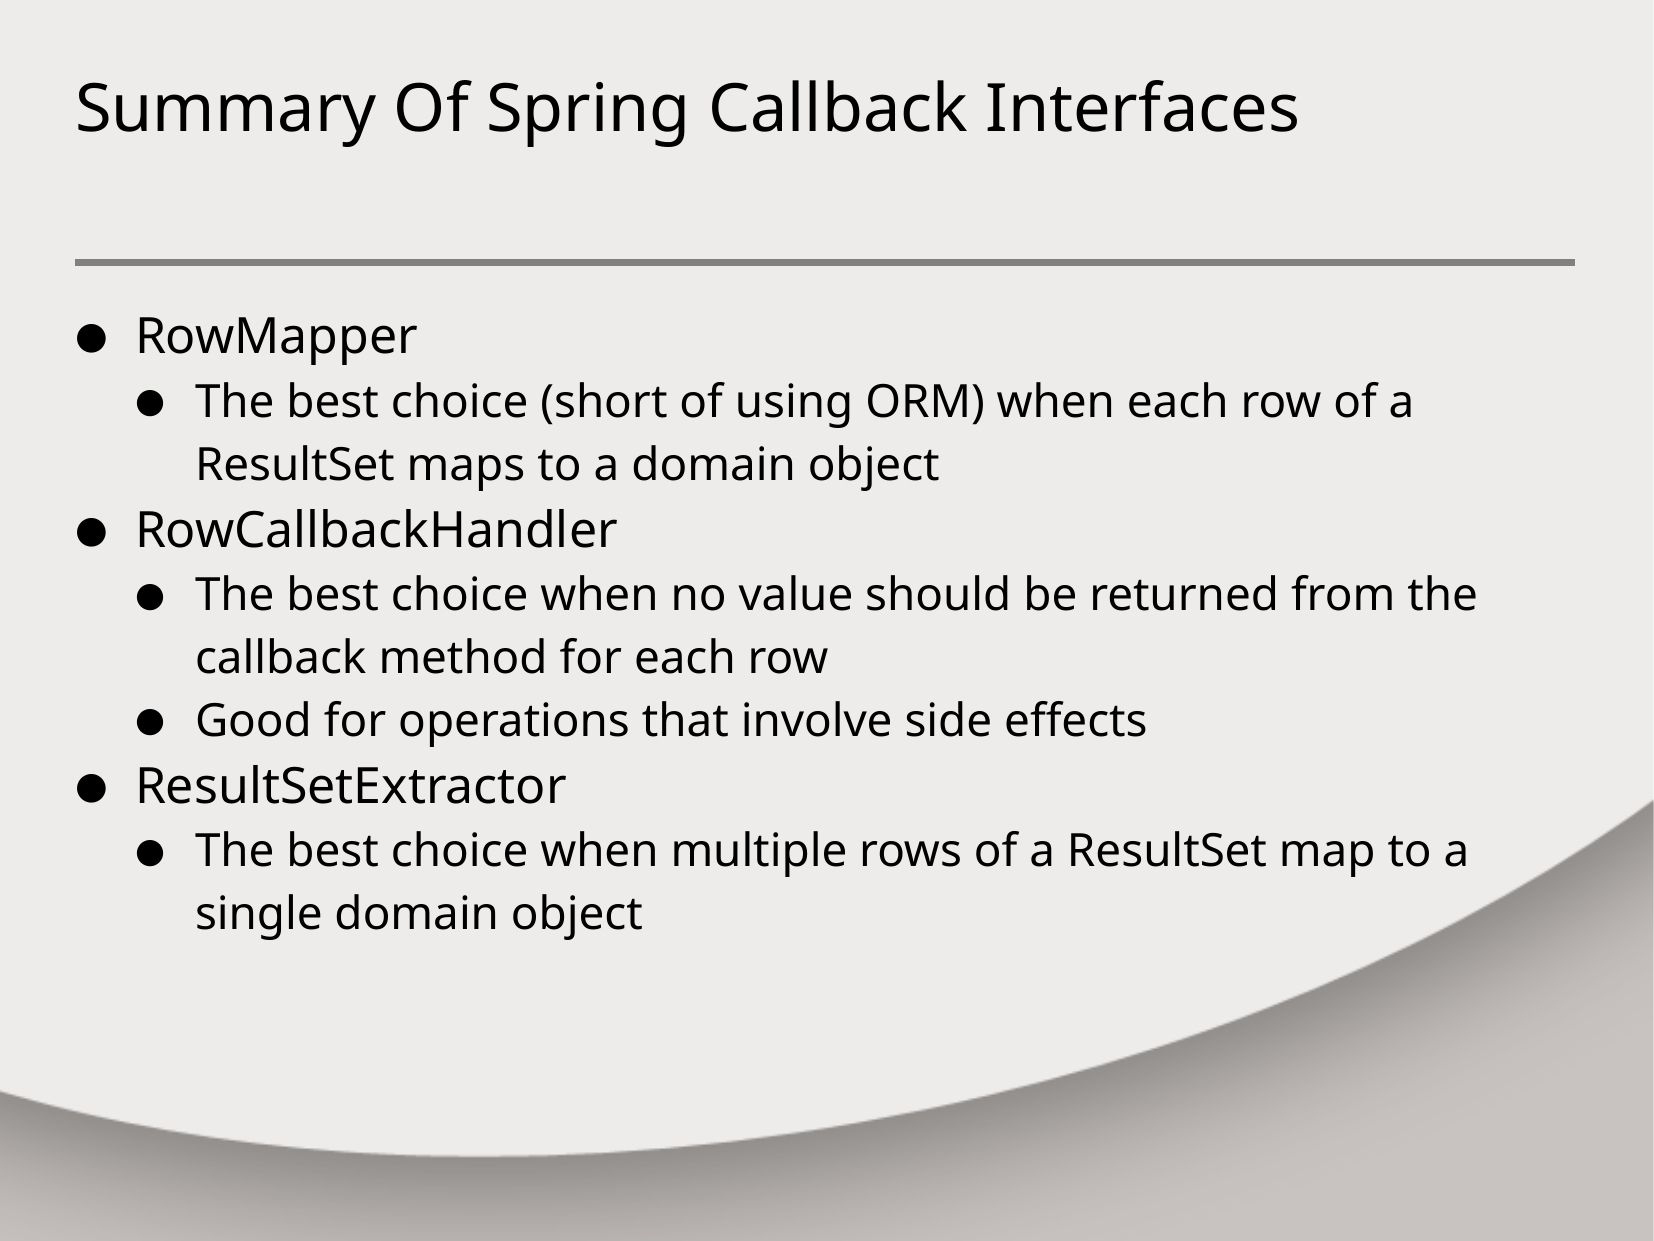

# Summary Of Spring Callback Interfaces
RowMapper
The best choice (short of using ORM) when each row of a ResultSet maps to a domain object
RowCallbackHandler
The best choice when no value should be returned from the callback method for each row
Good for operations that involve side effects
ResultSetExtractor
The best choice when multiple rows of a ResultSet map to a single domain object